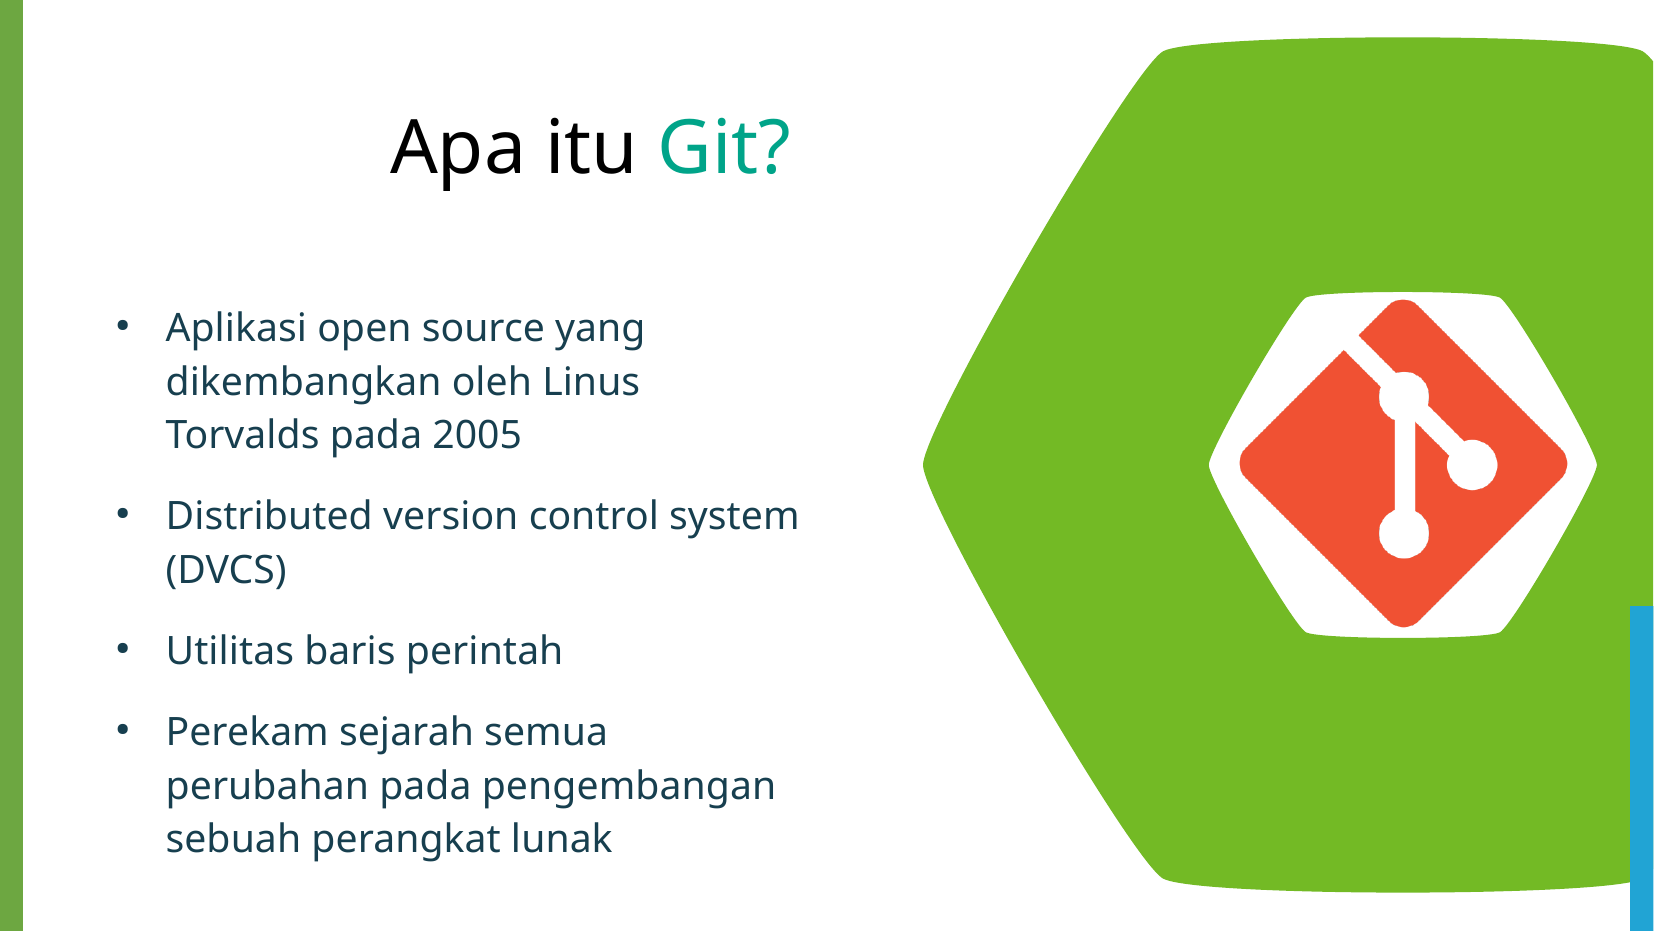

Apa itu Git?
# Aplikasi open source yang dikembangkan oleh Linus Torvalds pada 2005
Distributed version control system (DVCS)
Utilitas baris perintah
Perekam sejarah semua perubahan pada pengembangan sebuah perangkat lunak